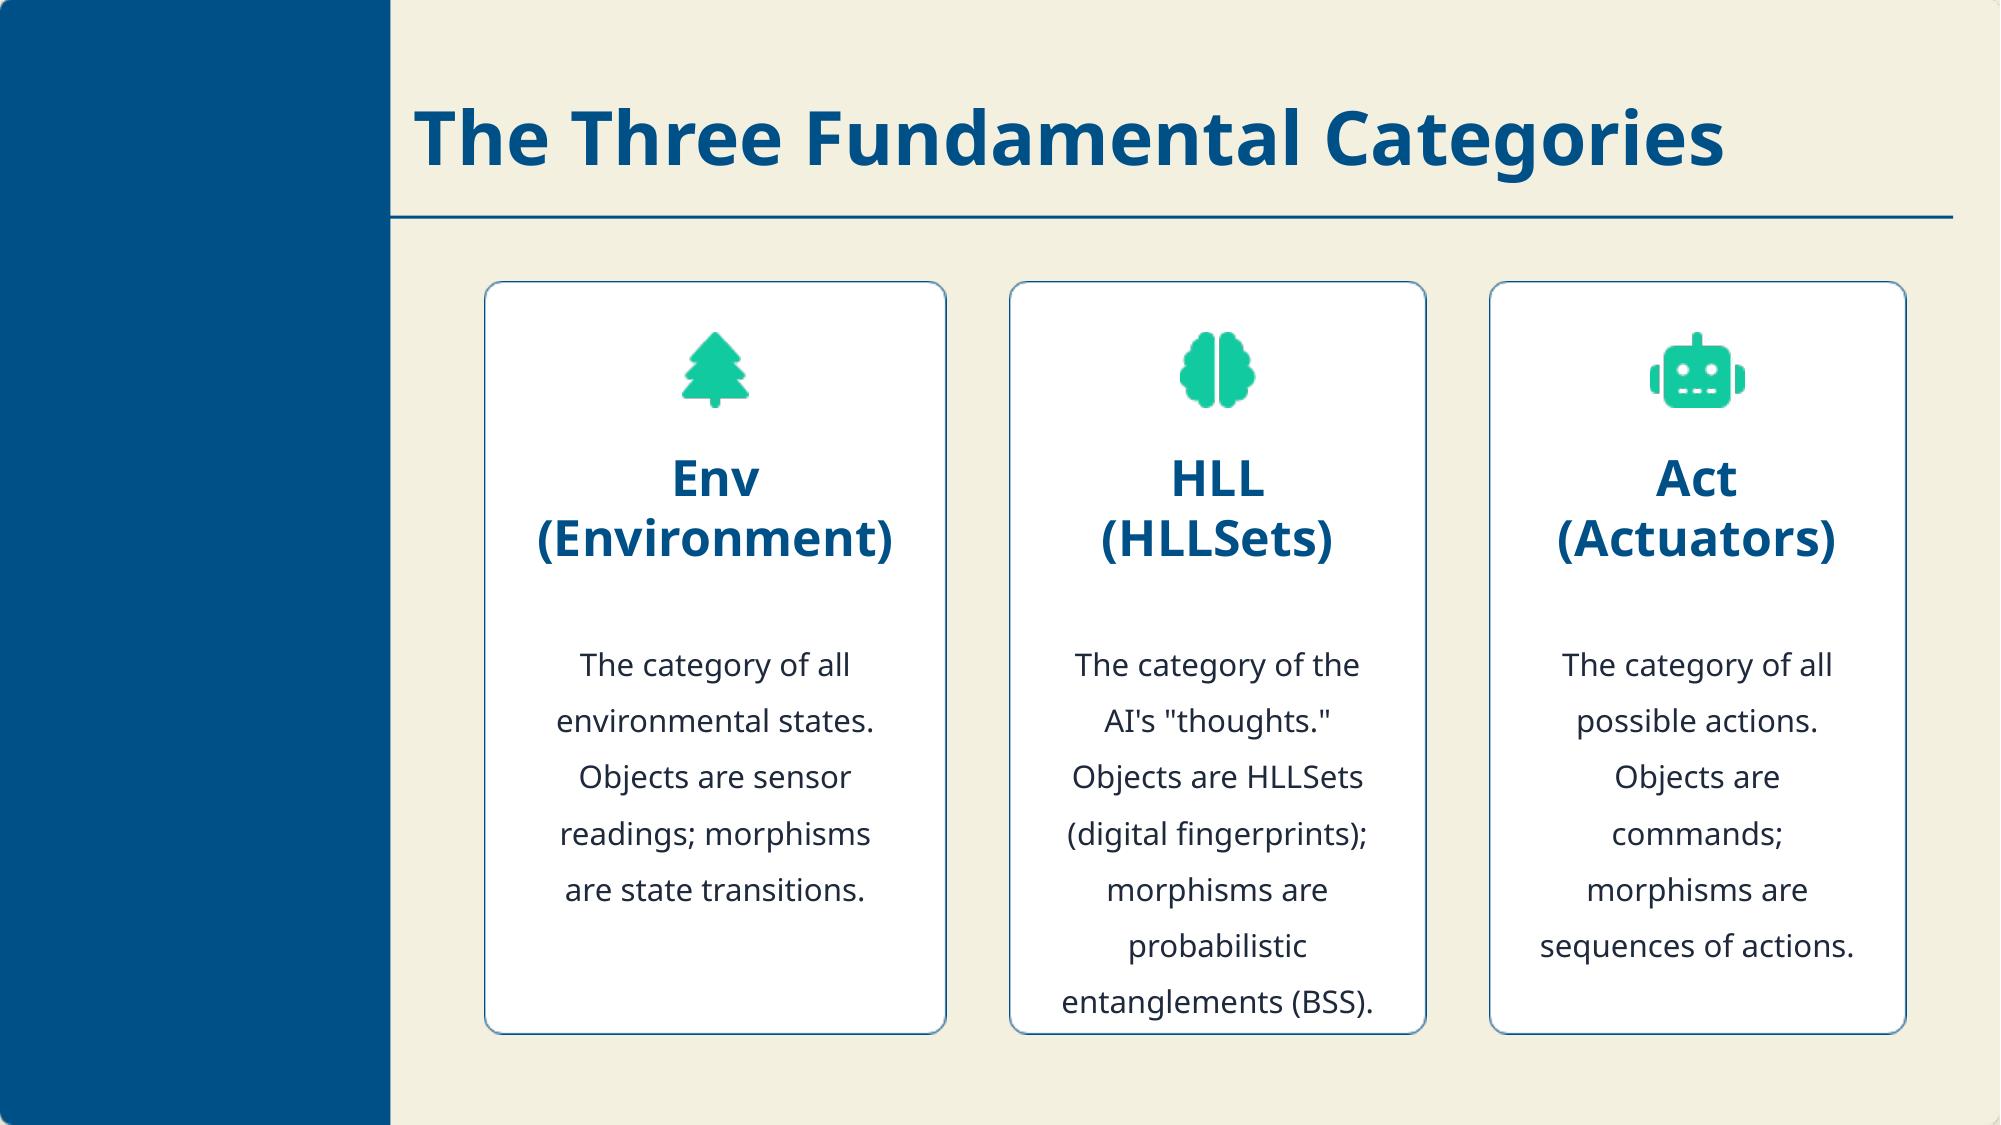

The Three Fundamental Categories
Env (Environment)
HLL (HLLSets)
Act (Actuators)
The category of all environmental states. Objects are sensor readings; morphisms are state transitions.
The category of the AI's "thoughts." Objects are HLLSets (digital fingerprints); morphisms are probabilistic entanglements (BSS).
The category of all possible actions. Objects are commands; morphisms are sequences of actions.